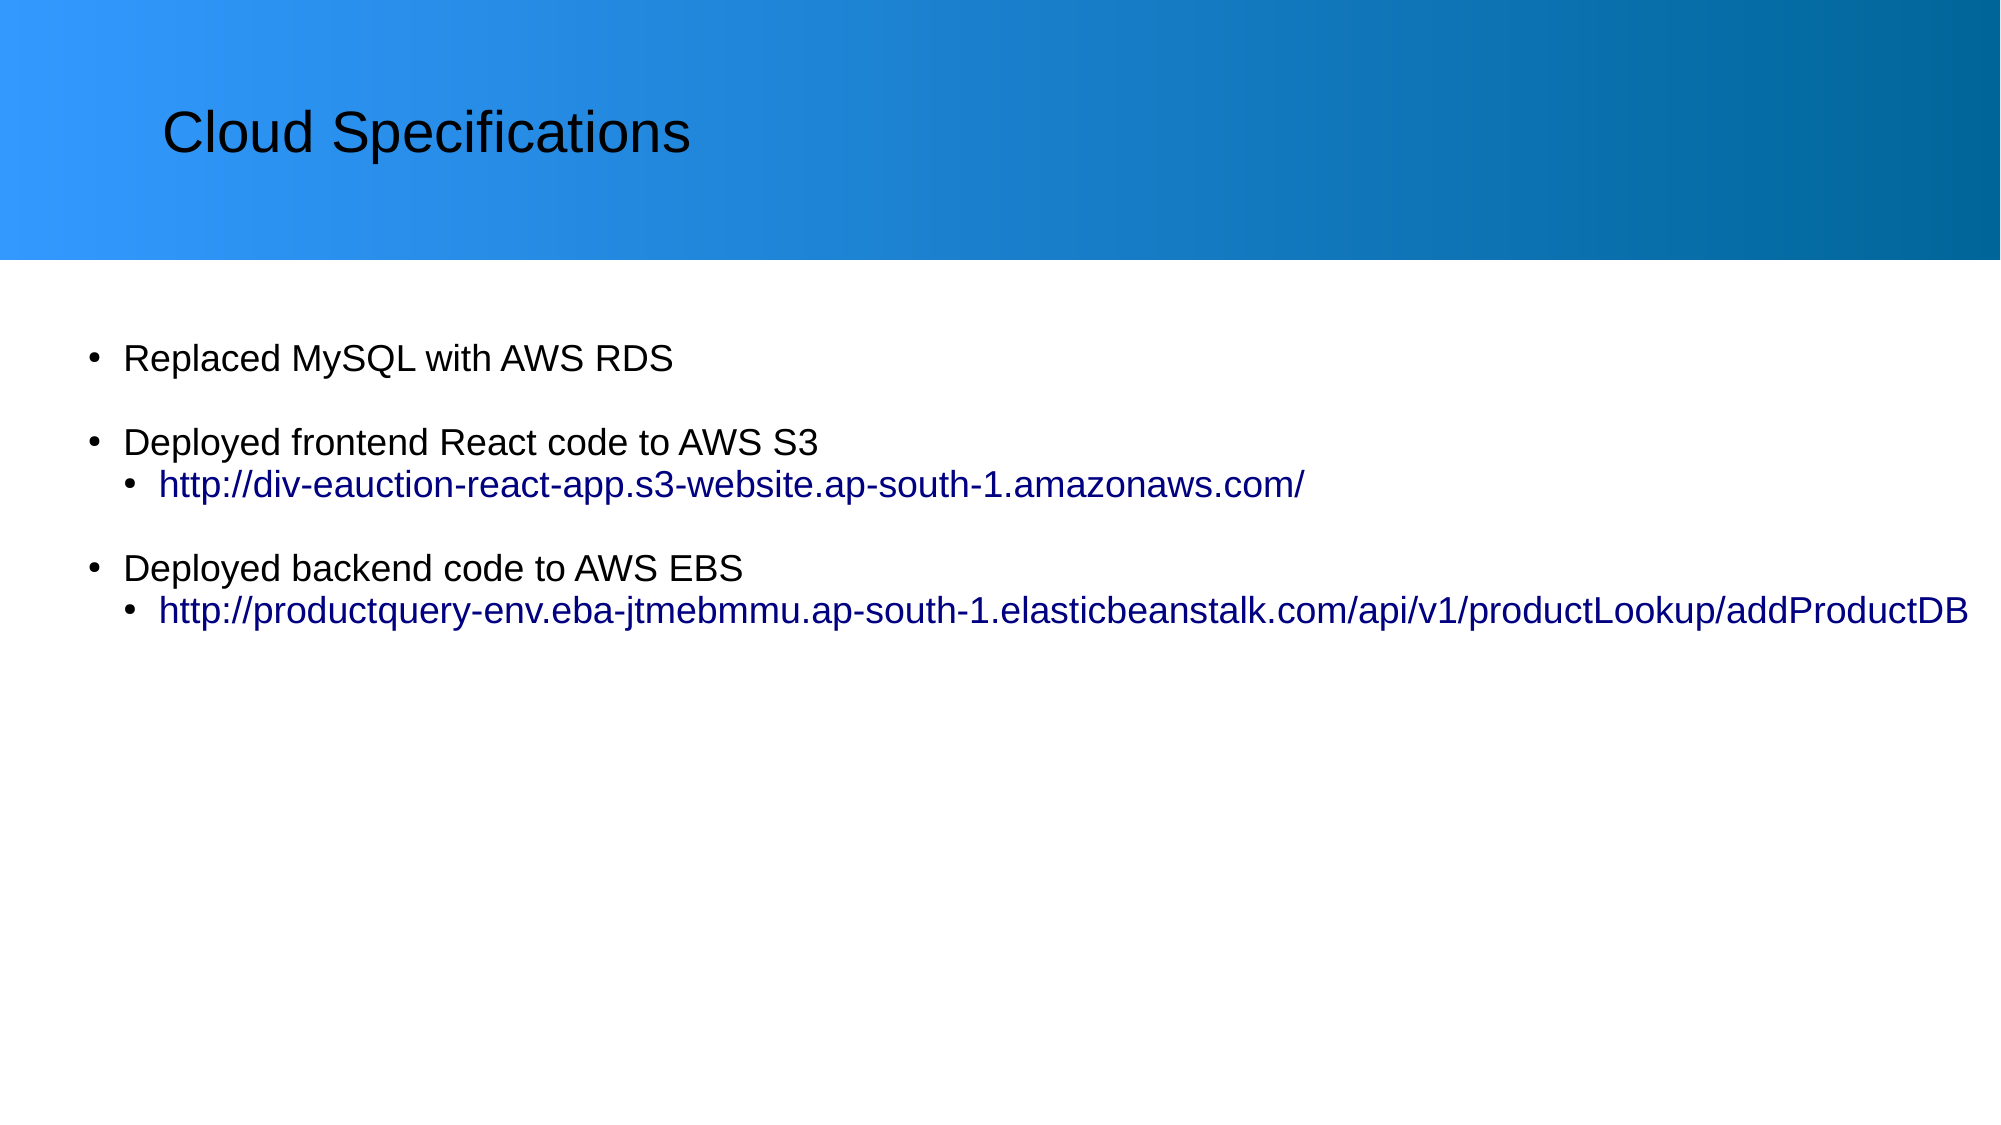

Cloud Specifications
Replaced MySQL with AWS RDS
Deployed frontend React code to AWS S3
http://div-eauction-react-app.s3-website.ap-south-1.amazonaws.com/
Deployed backend code to AWS EBS
http://productquery-env.eba-jtmebmmu.ap-south-1.elasticbeanstalk.com/api/v1/productLookup/addProductDB